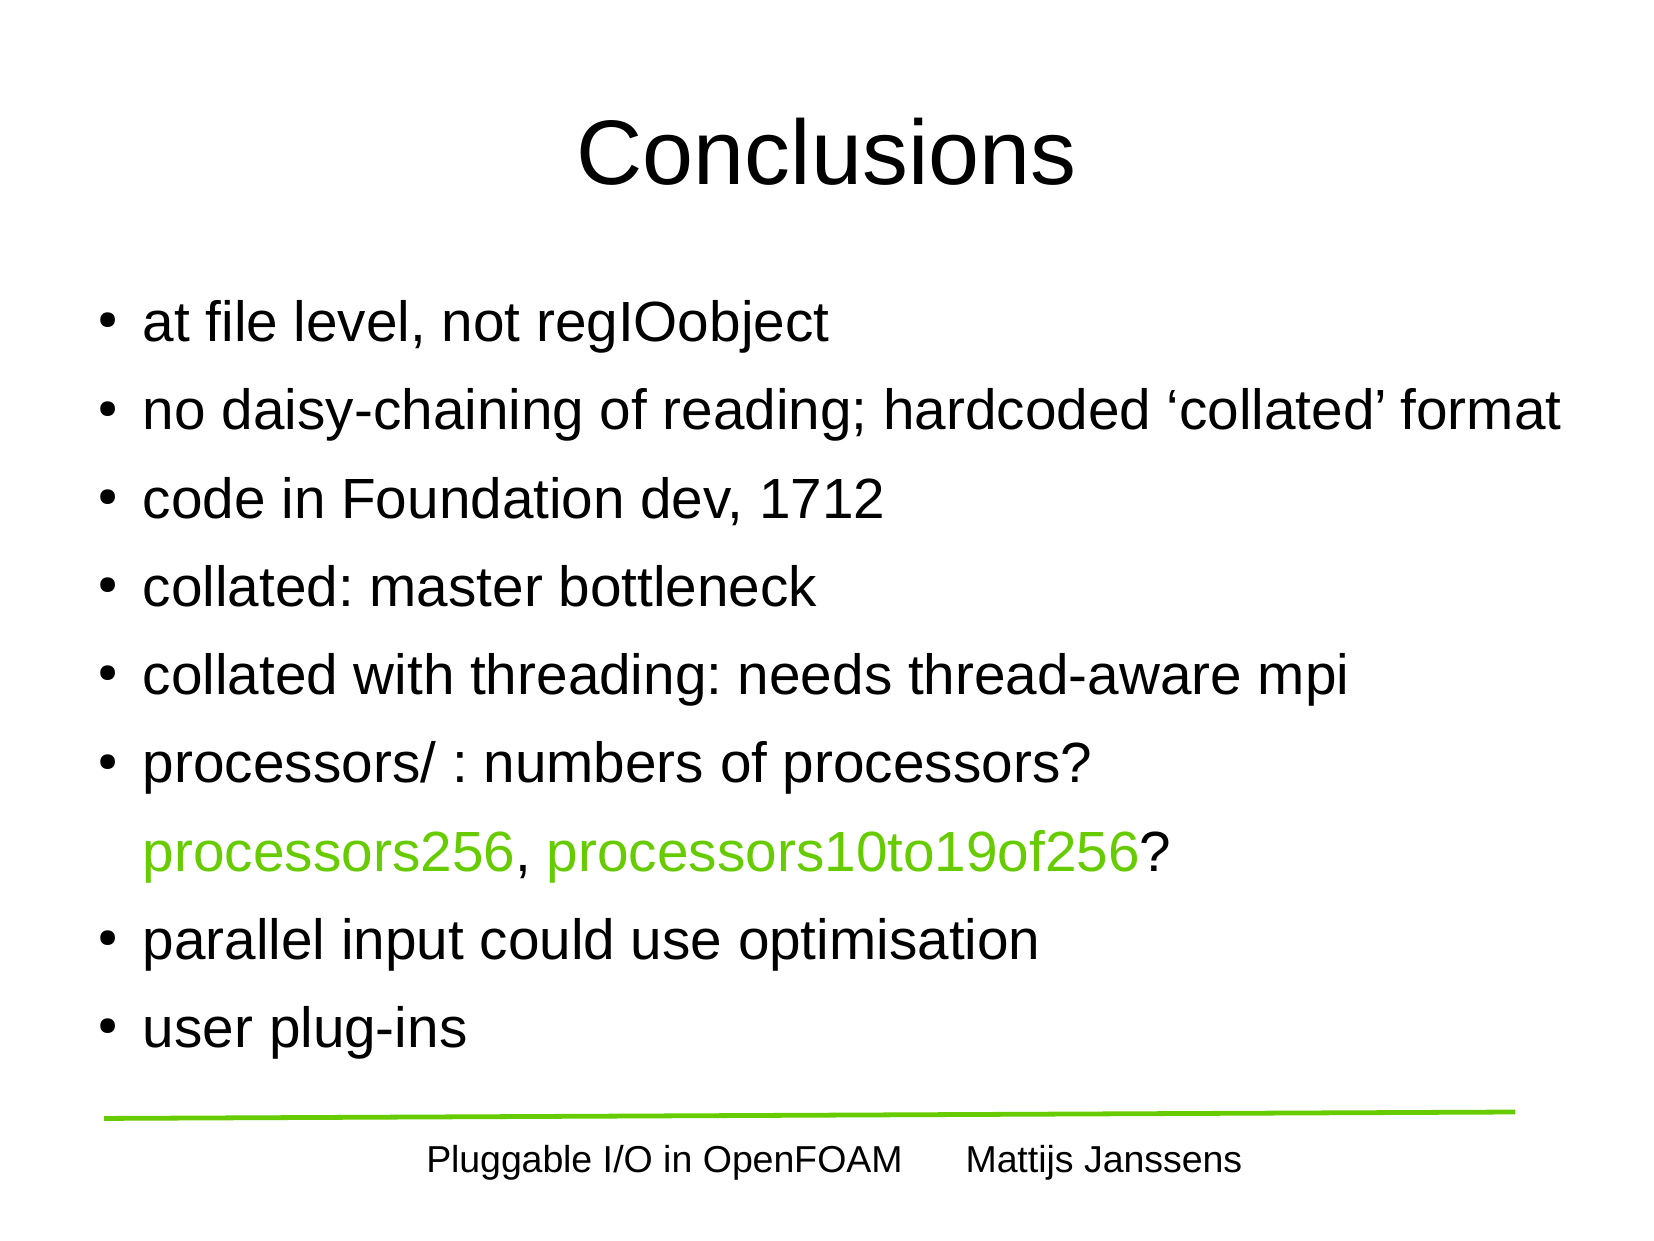

# Conclusions
at file level, not regIOobject
no daisy-chaining of reading; hardcoded ‘collated’ format
code in Foundation dev, 1712
collated: master bottleneck
collated with threading: needs thread-aware mpi
processors/ : numbers of processors?
processors256, processors10to19of256?
parallel input could use optimisation
user plug-ins